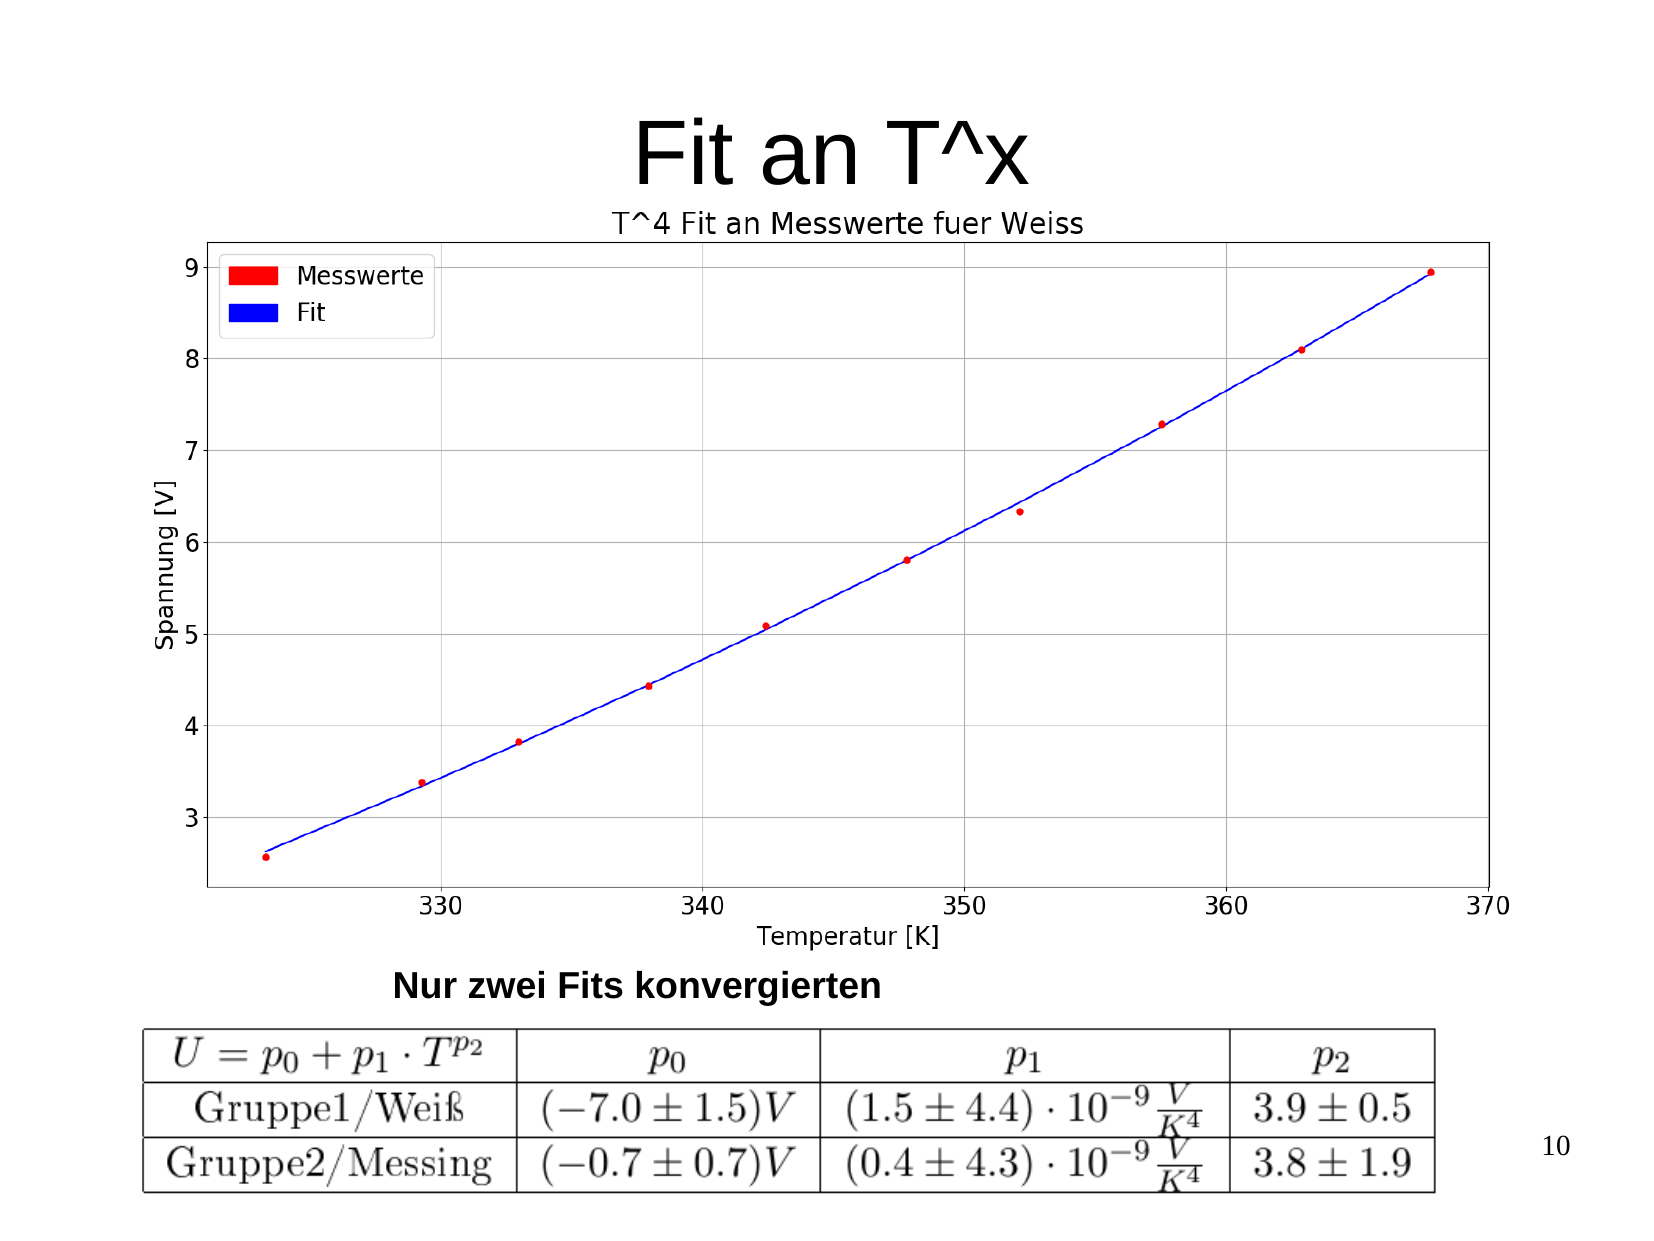

# Fit an T^x
Nur zwei Fits konvergierten
10